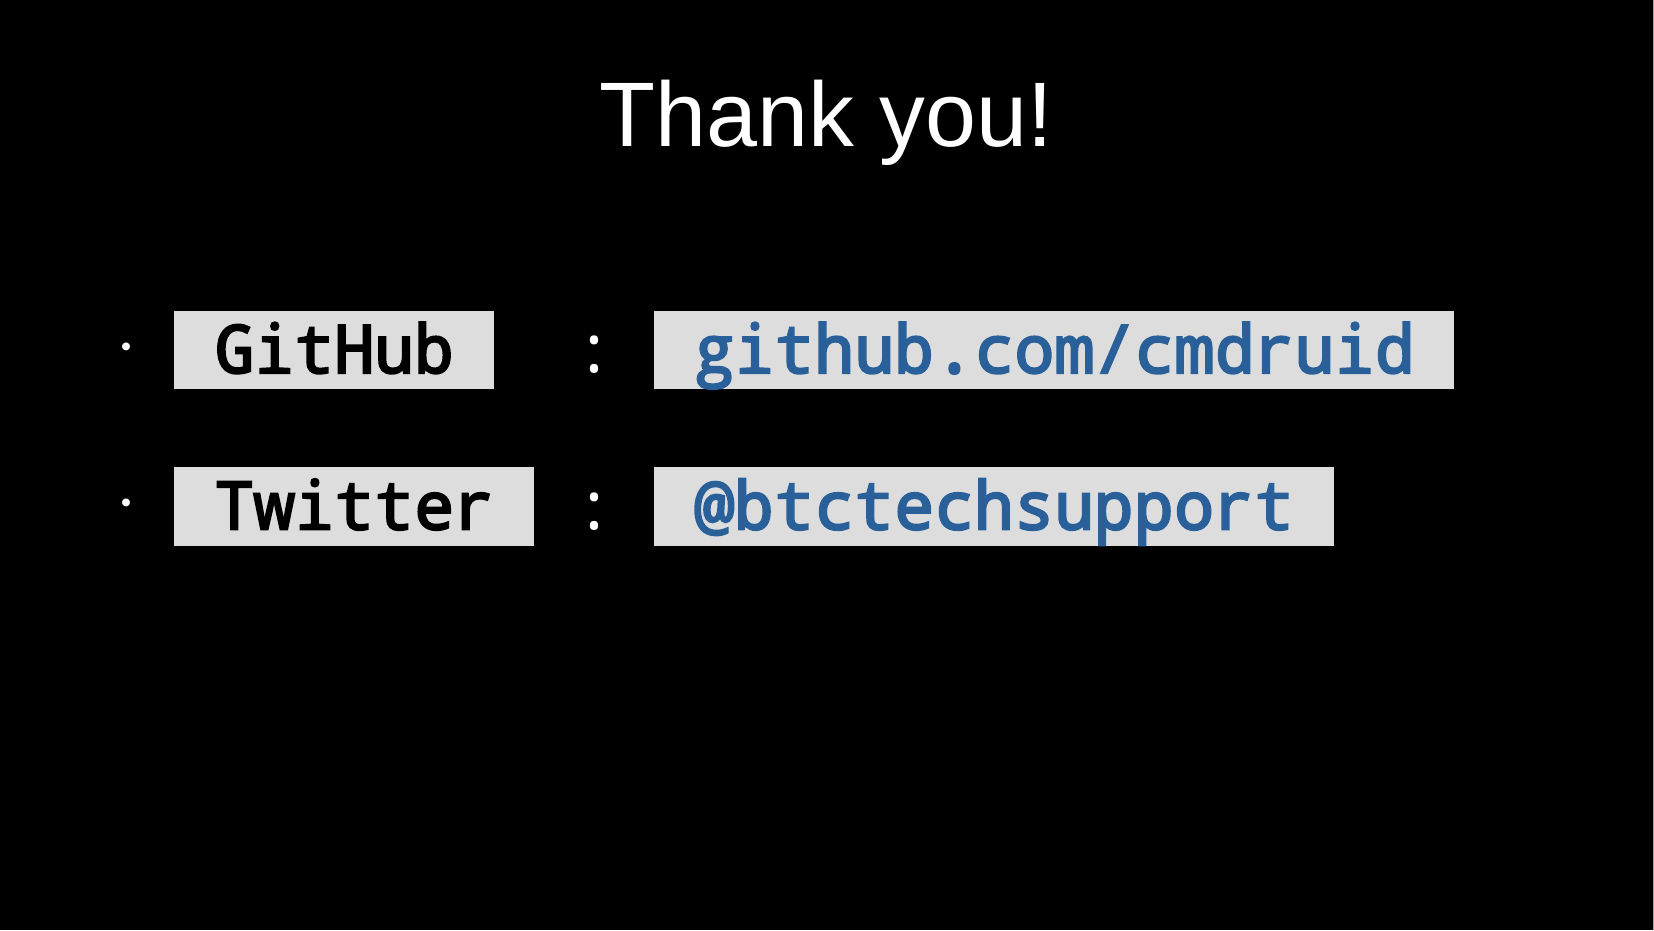

# Thank you!
 GitHub : github.com/cmdruid
 Twitter : @btctechsupport